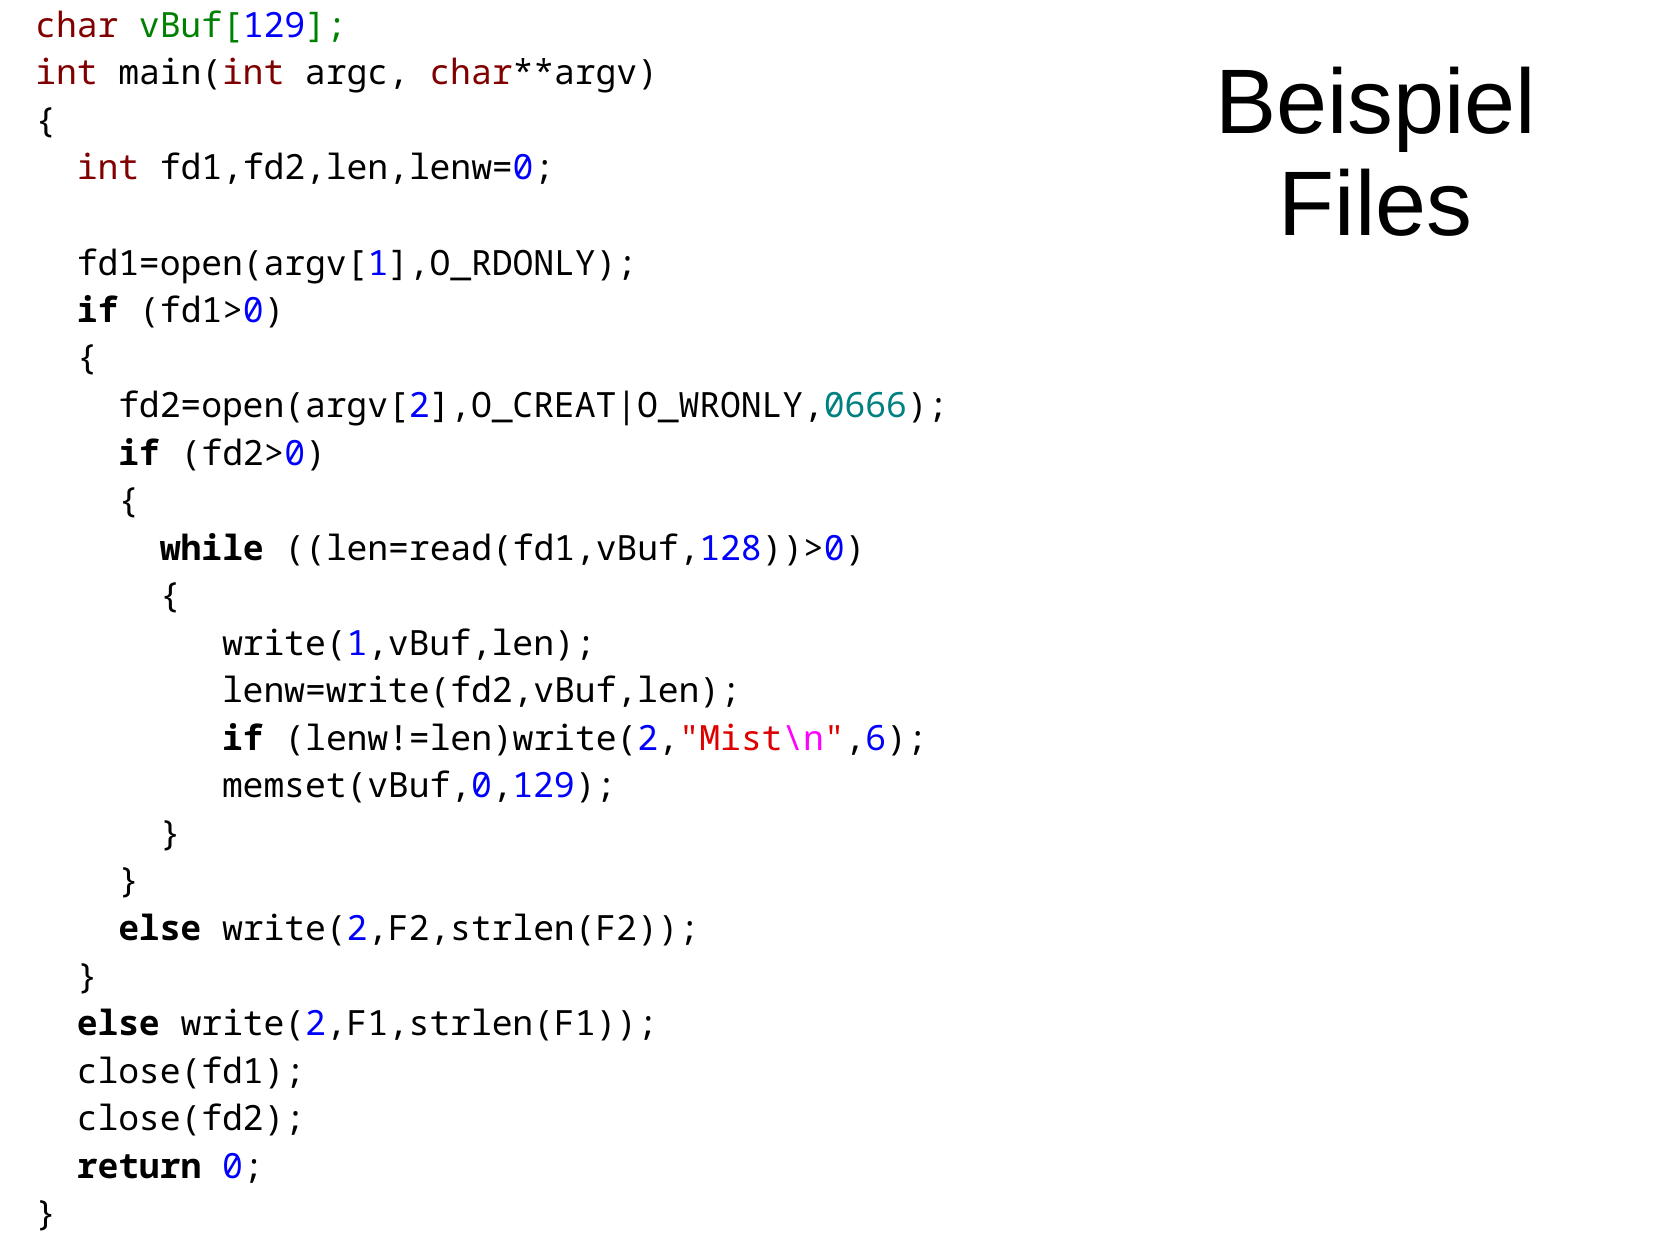

char vBuf[129];
int main(int argc, char**argv)
{
 int fd1,fd2,len,lenw=0;
 fd1=open(argv[1],O_RDONLY);
 if (fd1>0)
 {
 fd2=open(argv[2],O_CREAT|O_WRONLY,0666);
 if (fd2>0)
 {
 while ((len=read(fd1,vBuf,128))>0)
 {
 write(1,vBuf,len);
 lenw=write(fd2,vBuf,len);
 if (lenw!=len)write(2,"Mist\n",6);
 memset(vBuf,0,129);
 }
 }
 else write(2,F2,strlen(F2));
 }
 else write(2,F1,strlen(F1));
 close(fd1);
 close(fd2);
 return 0;
}
# Beispiel Files